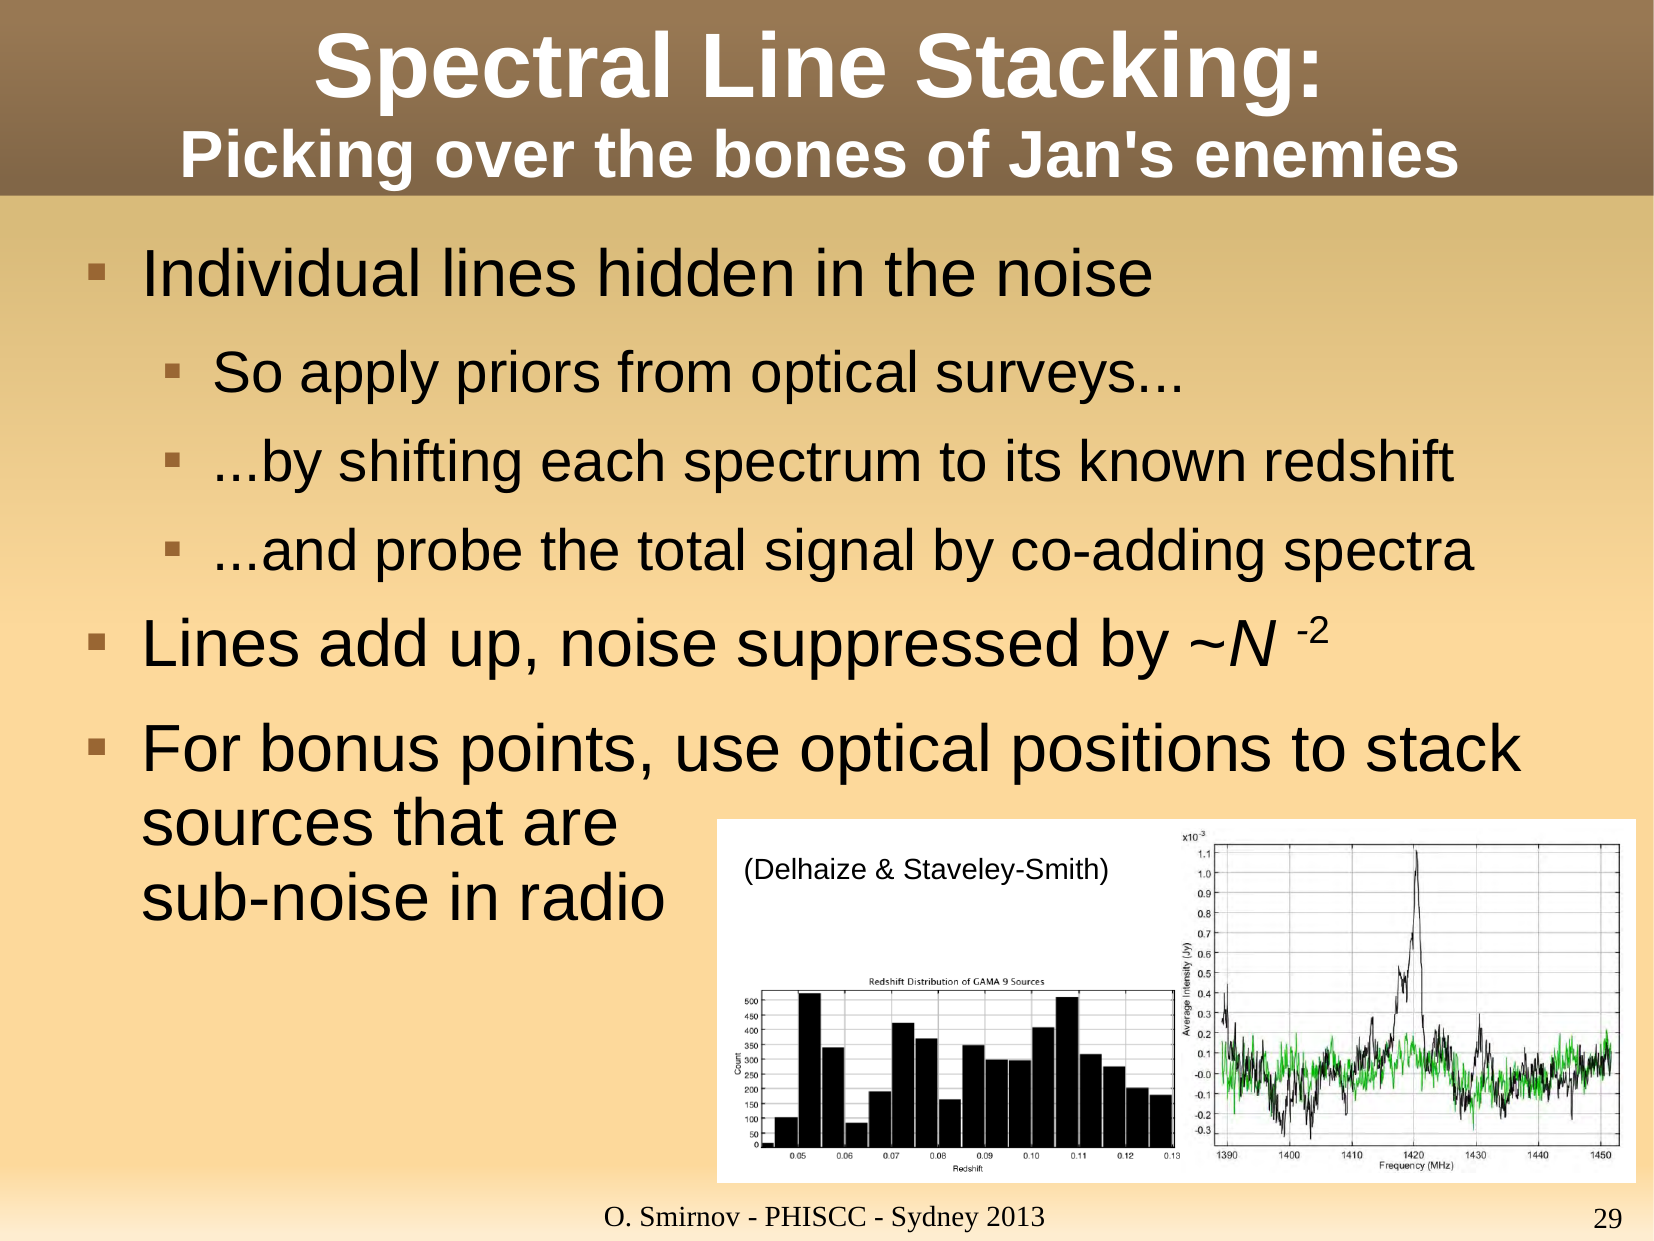

# Spectral Line Stacking: Picking over the bones of Jan's enemies
Individual lines hidden in the noise
So apply priors from optical surveys...
...by shifting each spectrum to its known redshift
...and probe the total signal by co-adding spectra
Lines add up, noise suppressed by ~N -2
For bonus points, use optical positions to stack sources that are
sub-noise in radio
(Delhaize & Staveley-Smith)
O. Smirnov - PHISCC - Sydney 2013
29